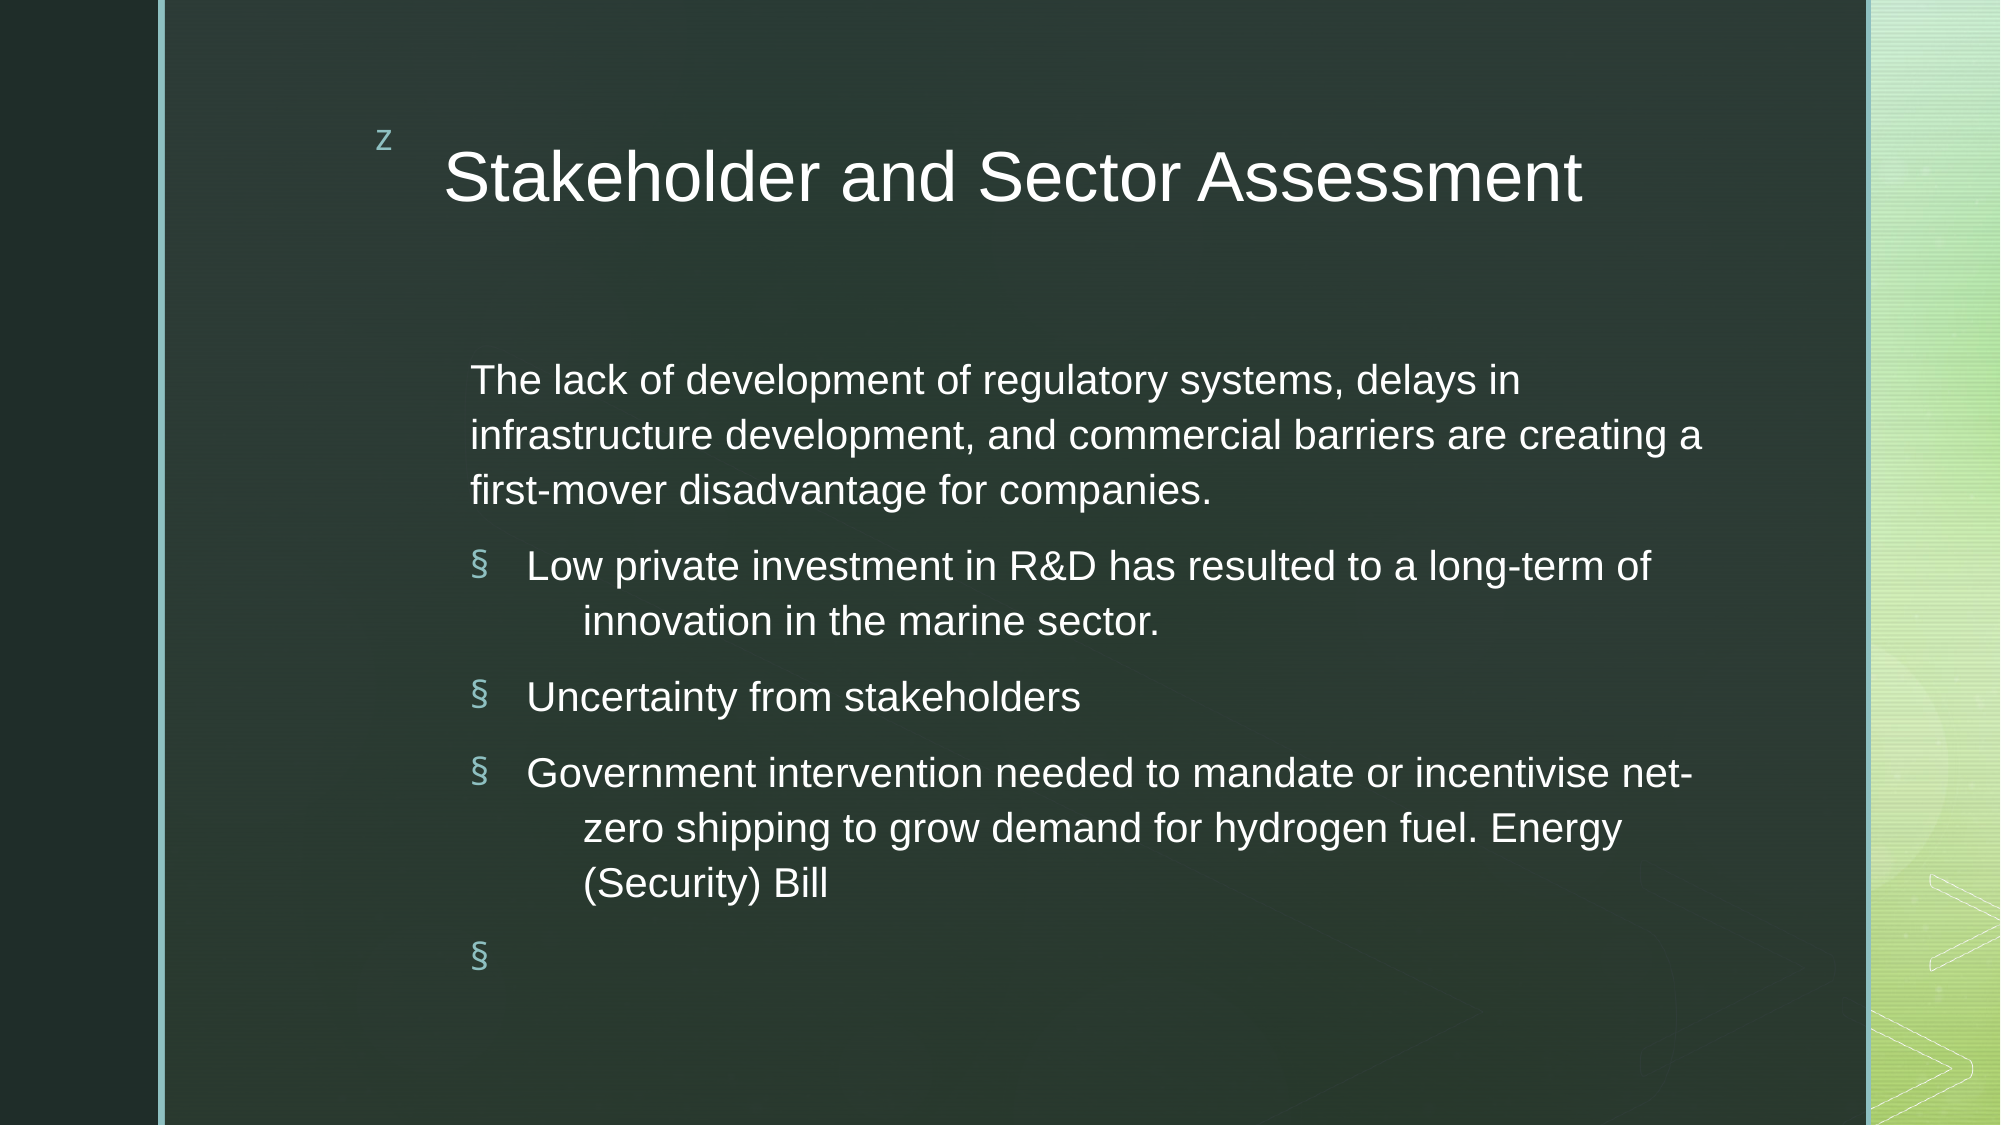

# Stakeholder and Sector Assessment
The lack of development of regulatory systems, delays in infrastructure development, and commercial barriers are creating a first-mover disadvantage for companies.
Low private investment in R&D has resulted to a long-term of innovation in the marine sector.
Uncertainty from stakeholders
Government intervention needed to mandate or incentivise net-zero shipping to grow demand for hydrogen fuel. Energy (Security) Bill